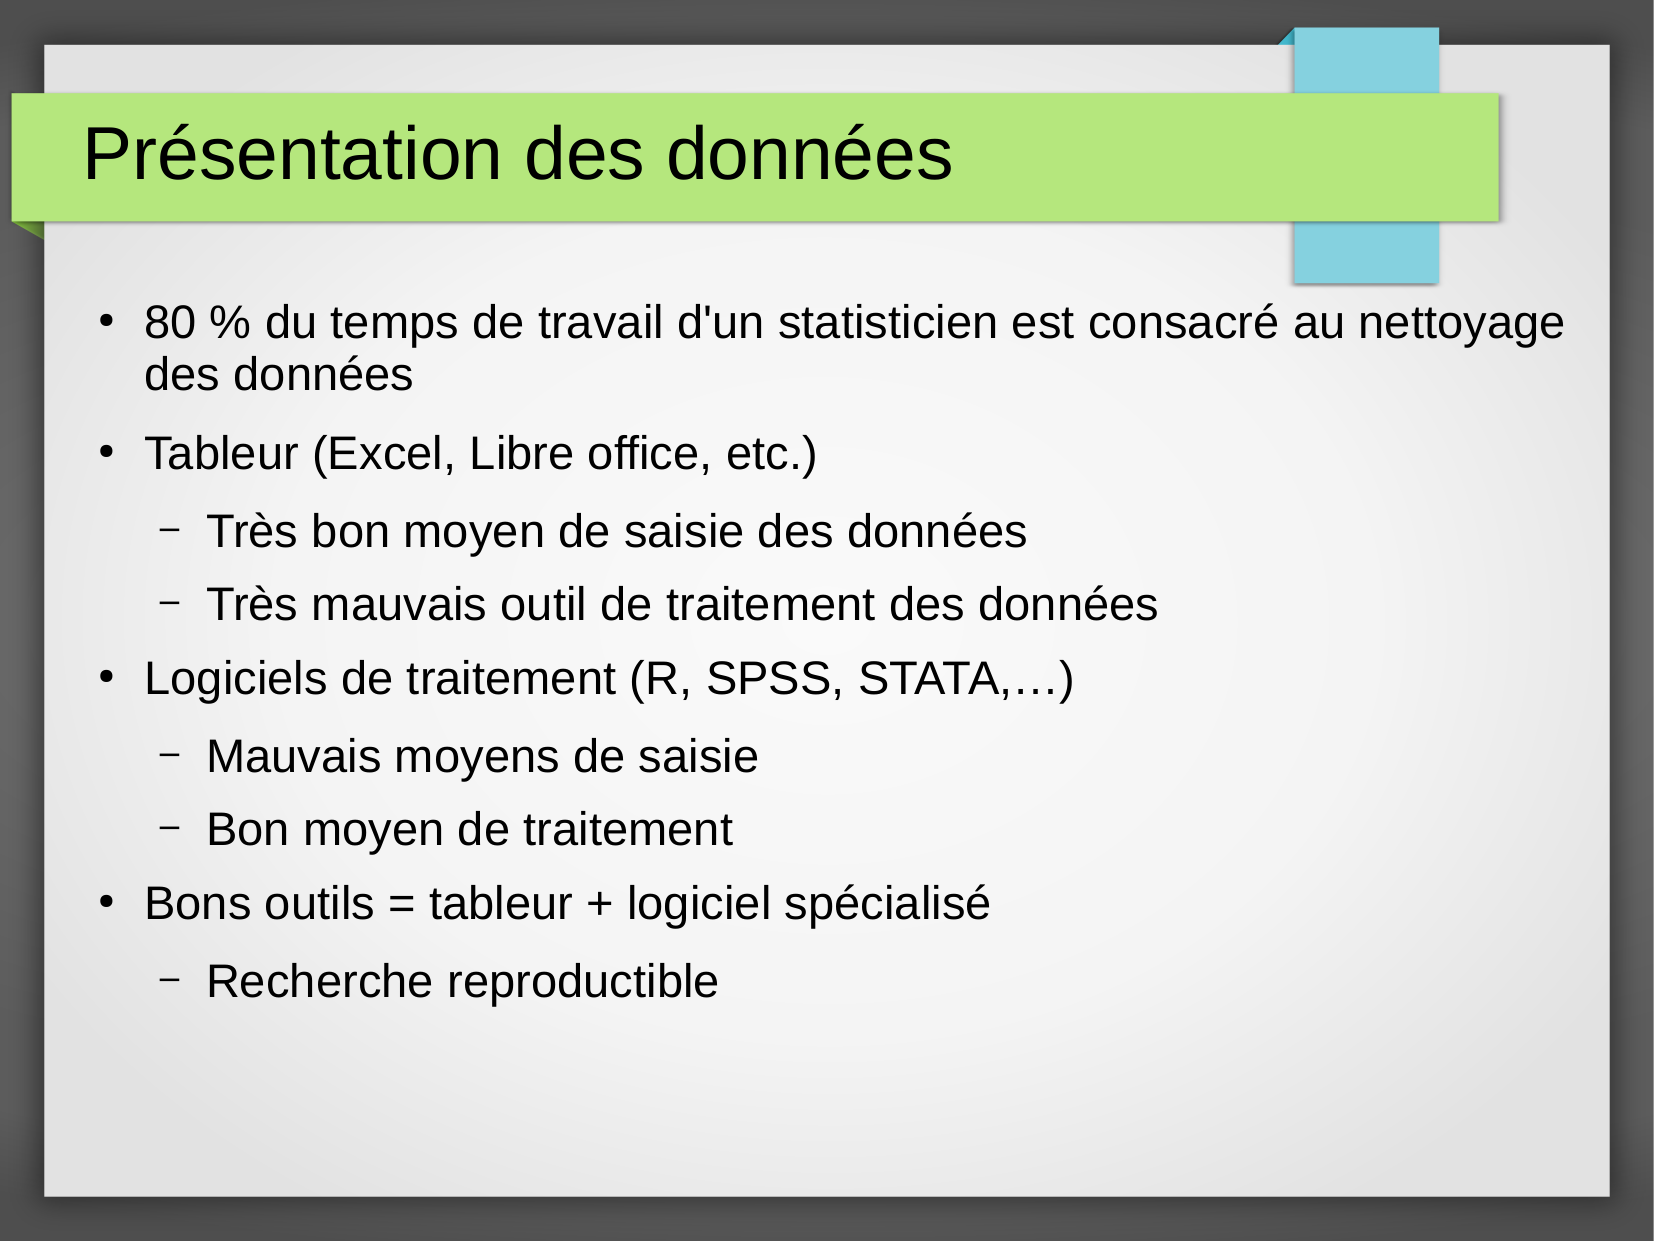

# Présentation des données
80 % du temps de travail d'un statisticien est consacré au nettoyage des données
Tableur (Excel, Libre office, etc.)
Très bon moyen de saisie des données
Très mauvais outil de traitement des données
Logiciels de traitement (R, SPSS, STATA,…)
Mauvais moyens de saisie
Bon moyen de traitement
Bons outils = tableur + logiciel spécialisé
Recherche reproductible